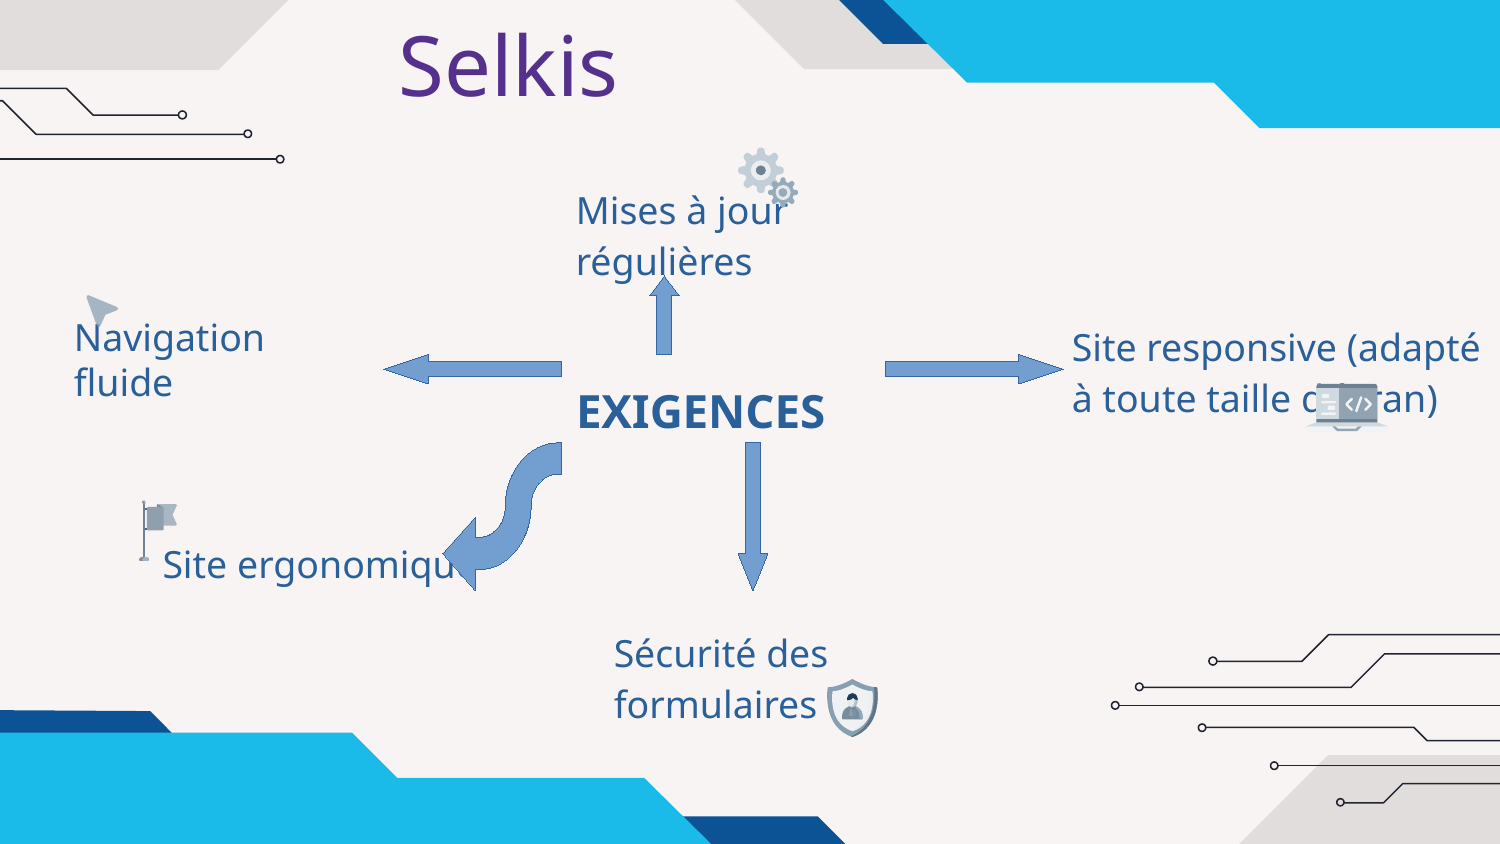

Selkis
Mises à jour régulières
Navigation fluide
Site responsive (adapté à toute taille d’écran)
# EXIGENCES
Site ergonomique
Sécurité des formulaires